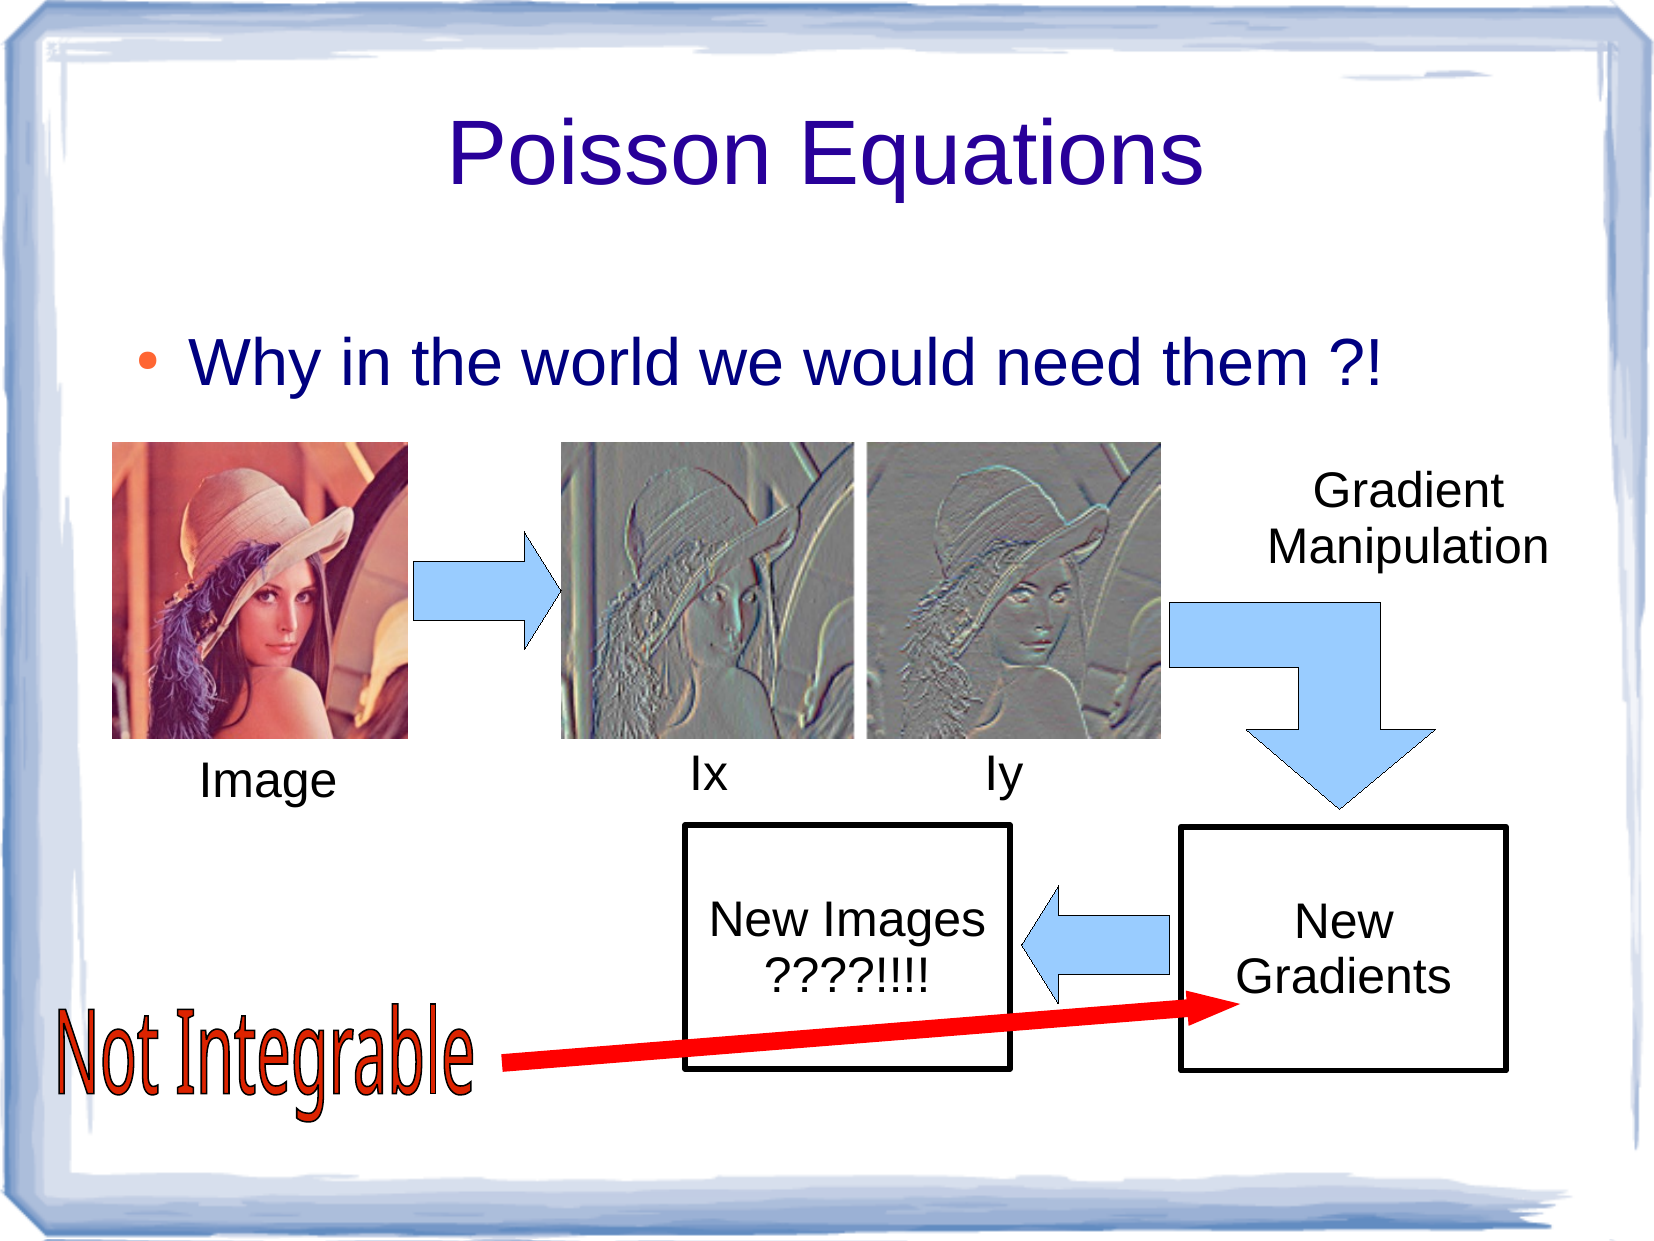

# Poisson Equations
Why in the world we would need them ?!
Gradient Manipulation
Ix
Iy
Image
New Images
????!!!!
New
Gradients
Not Integrable